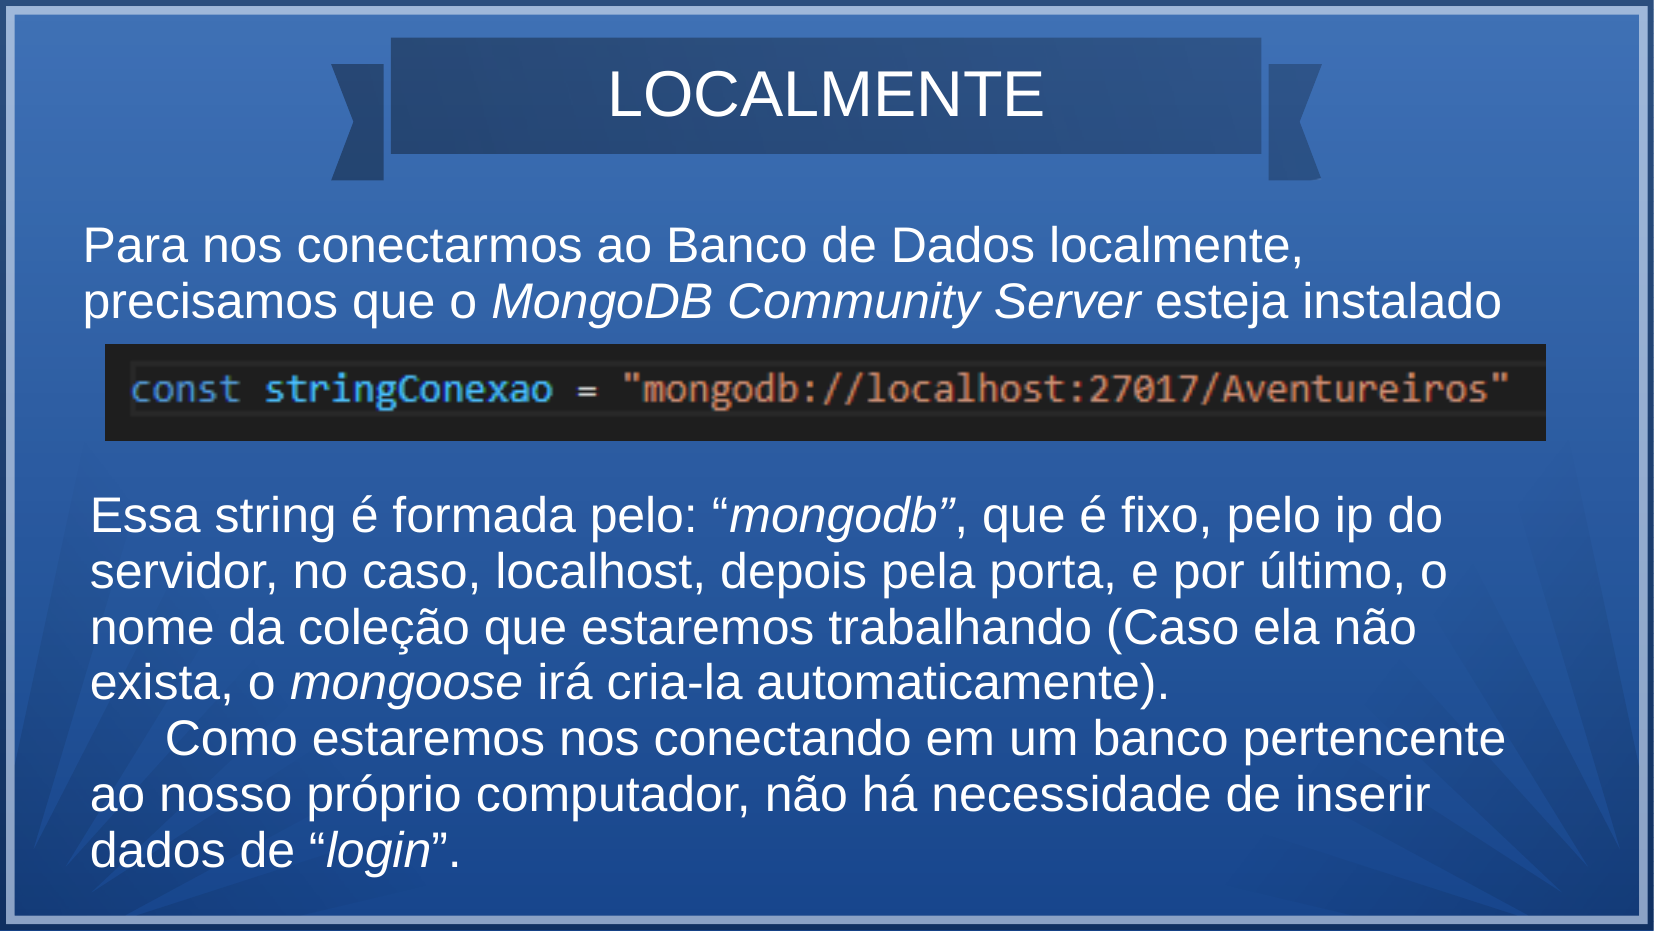

# LOCALMENTE
Para nos conectarmos ao Banco de Dados localmente, precisamos que o MongoDB Community Server esteja instalado
Essa string é formada pelo: “mongodb”, que é fixo, pelo ip do servidor, no caso, localhost, depois pela porta, e por último, o nome da coleção que estaremos trabalhando (Caso ela não exista, o mongoose irá cria-la automaticamente).
Como estaremos nos conectando em um banco pertencente ao nosso próprio computador, não há necessidade de inserir dados de “login”.